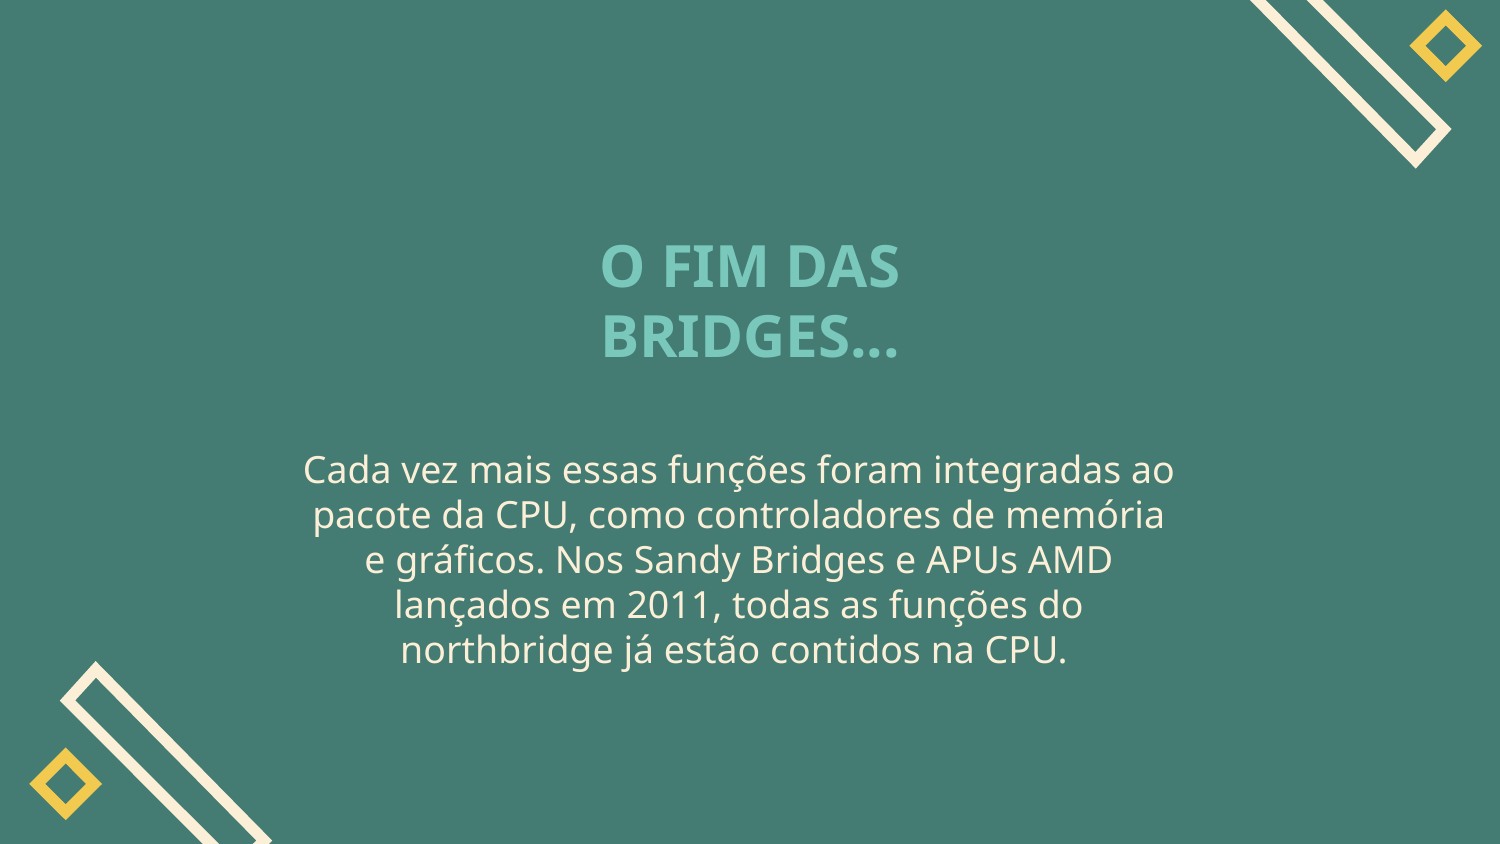

# O FIM DAS BRIDGES...
Cada vez mais essas funções foram integradas ao pacote da CPU, como controladores de memória e gráficos. Nos Sandy Bridges e APUs AMD lançados em 2011, todas as funções do northbridge já estão contidos na CPU.